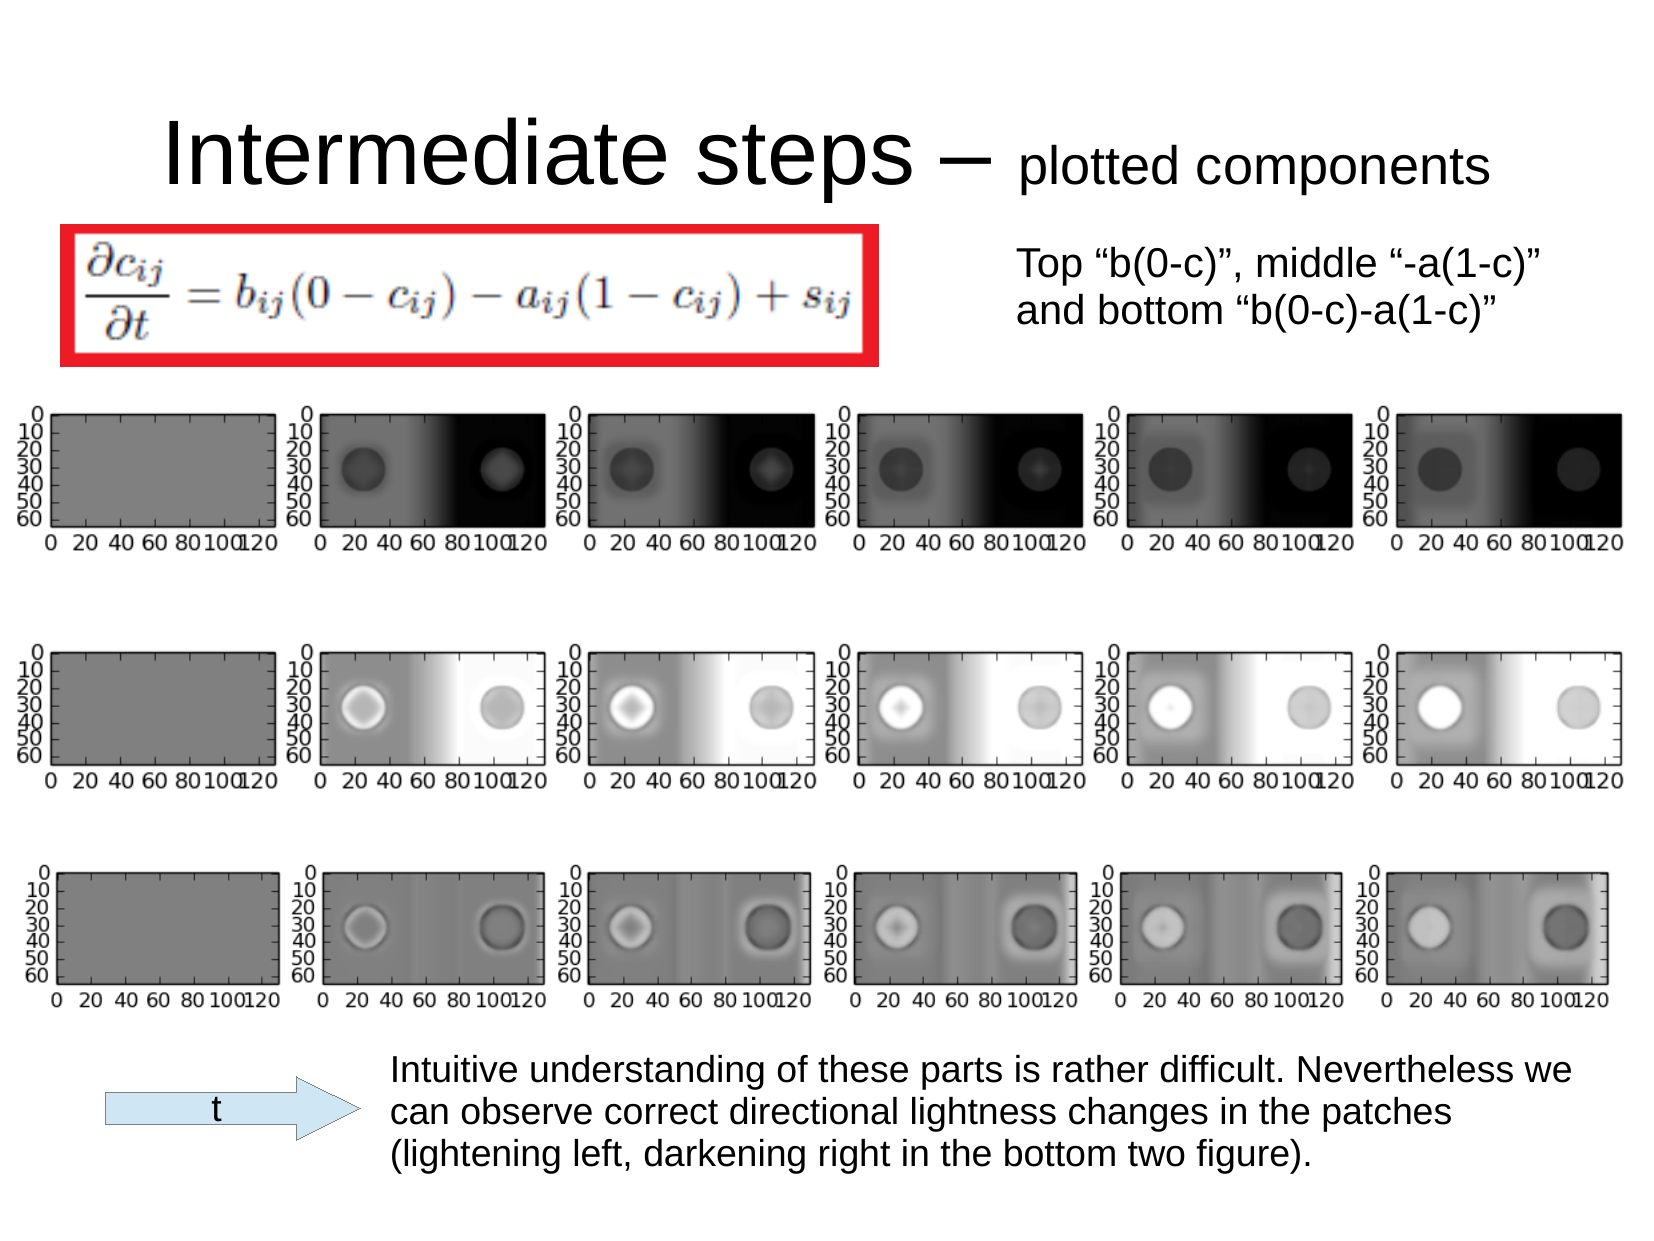

# Intermediate steps – plotted components
Top “b(0-c)”, middle “-a(1-c)” and bottom “b(0-c)-a(1-c)”
Intuitive understanding of these parts is rather difficult. Nevertheless we can observe correct directional lightness changes in the patches (lightening left, darkening right in the bottom two figure).
t